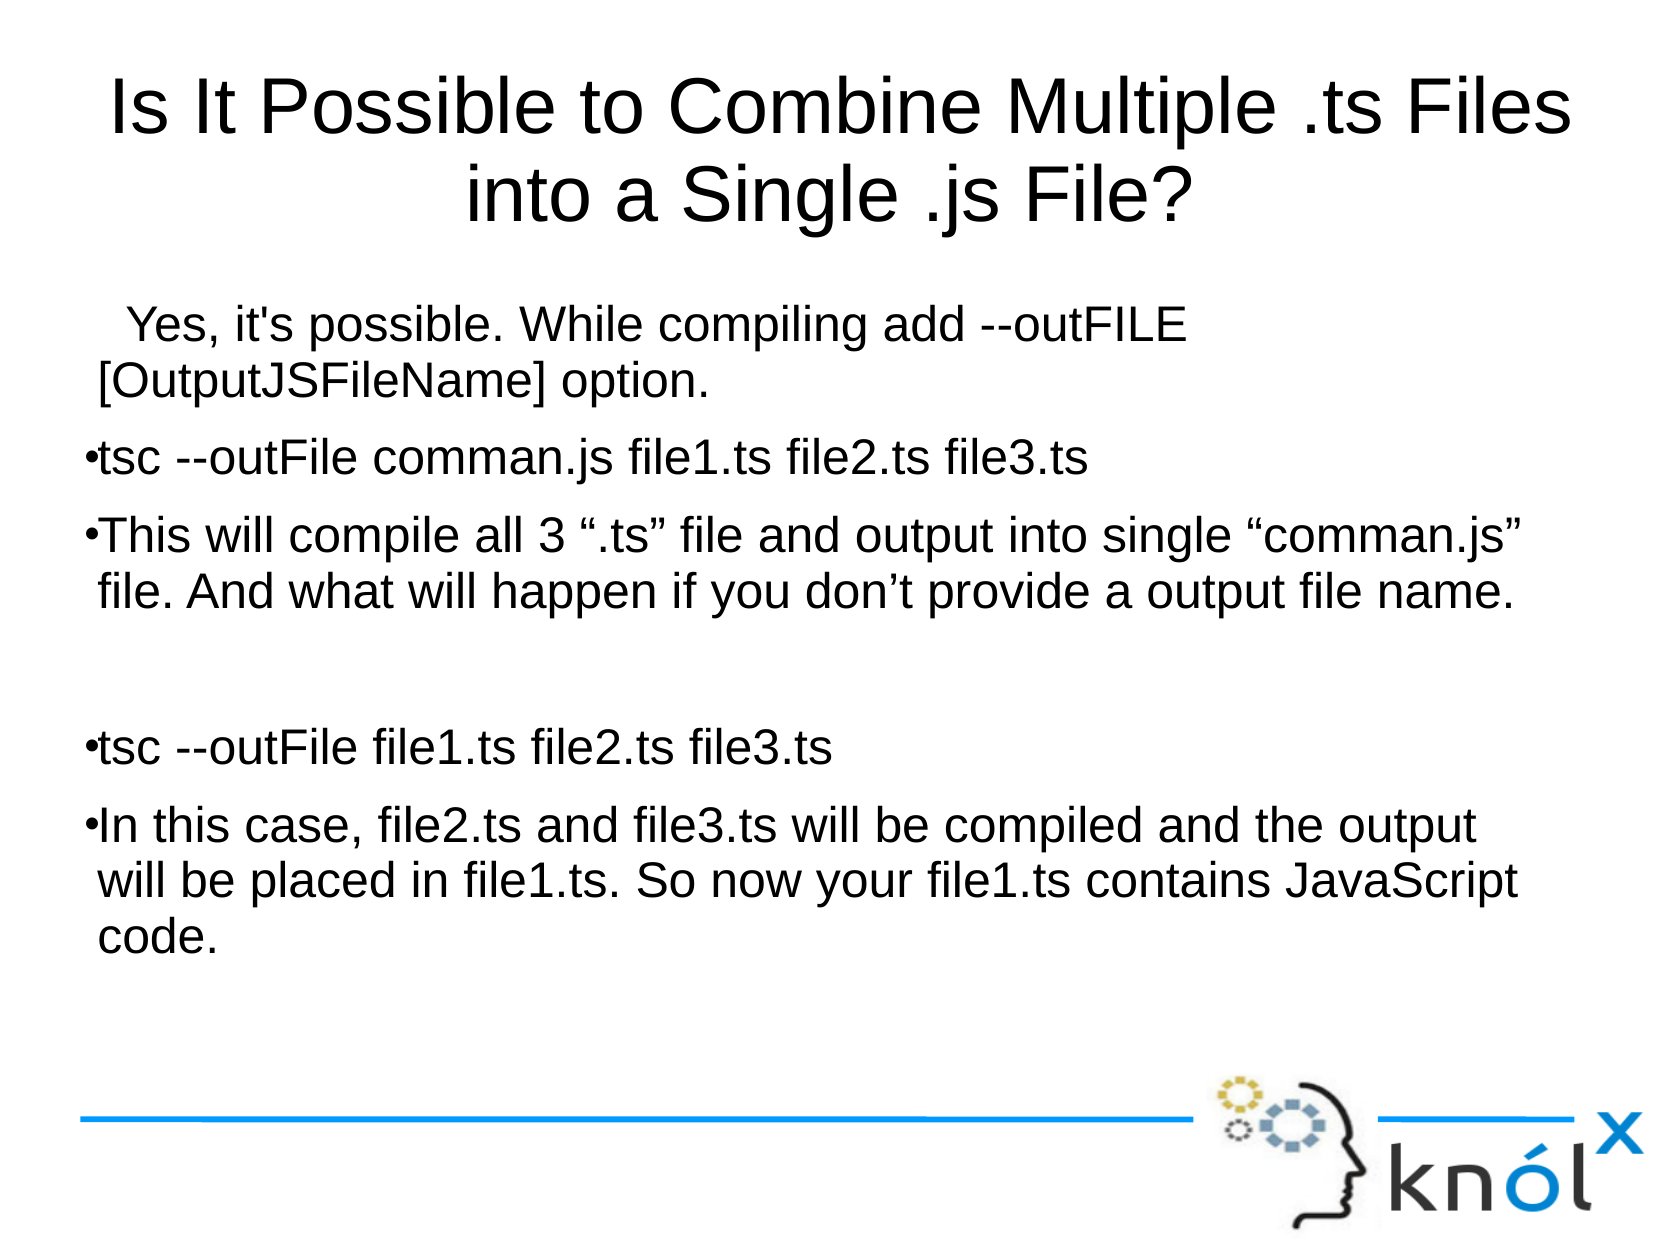

# Is It Possible to Combine Multiple .ts Files into a Single .js File?
 Yes, it's possible. While compiling add --outFILE [OutputJSFileName] option.
tsc --outFile comman.js file1.ts file2.ts file3.ts
This will compile all 3 “.ts” file and output into single “comman.js” file. And what will happen if you don’t provide a output file name.
tsc --outFile file1.ts file2.ts file3.ts
In this case, file2.ts and file3.ts will be compiled and the output will be placed in file1.ts. So now your file1.ts contains JavaScript code.